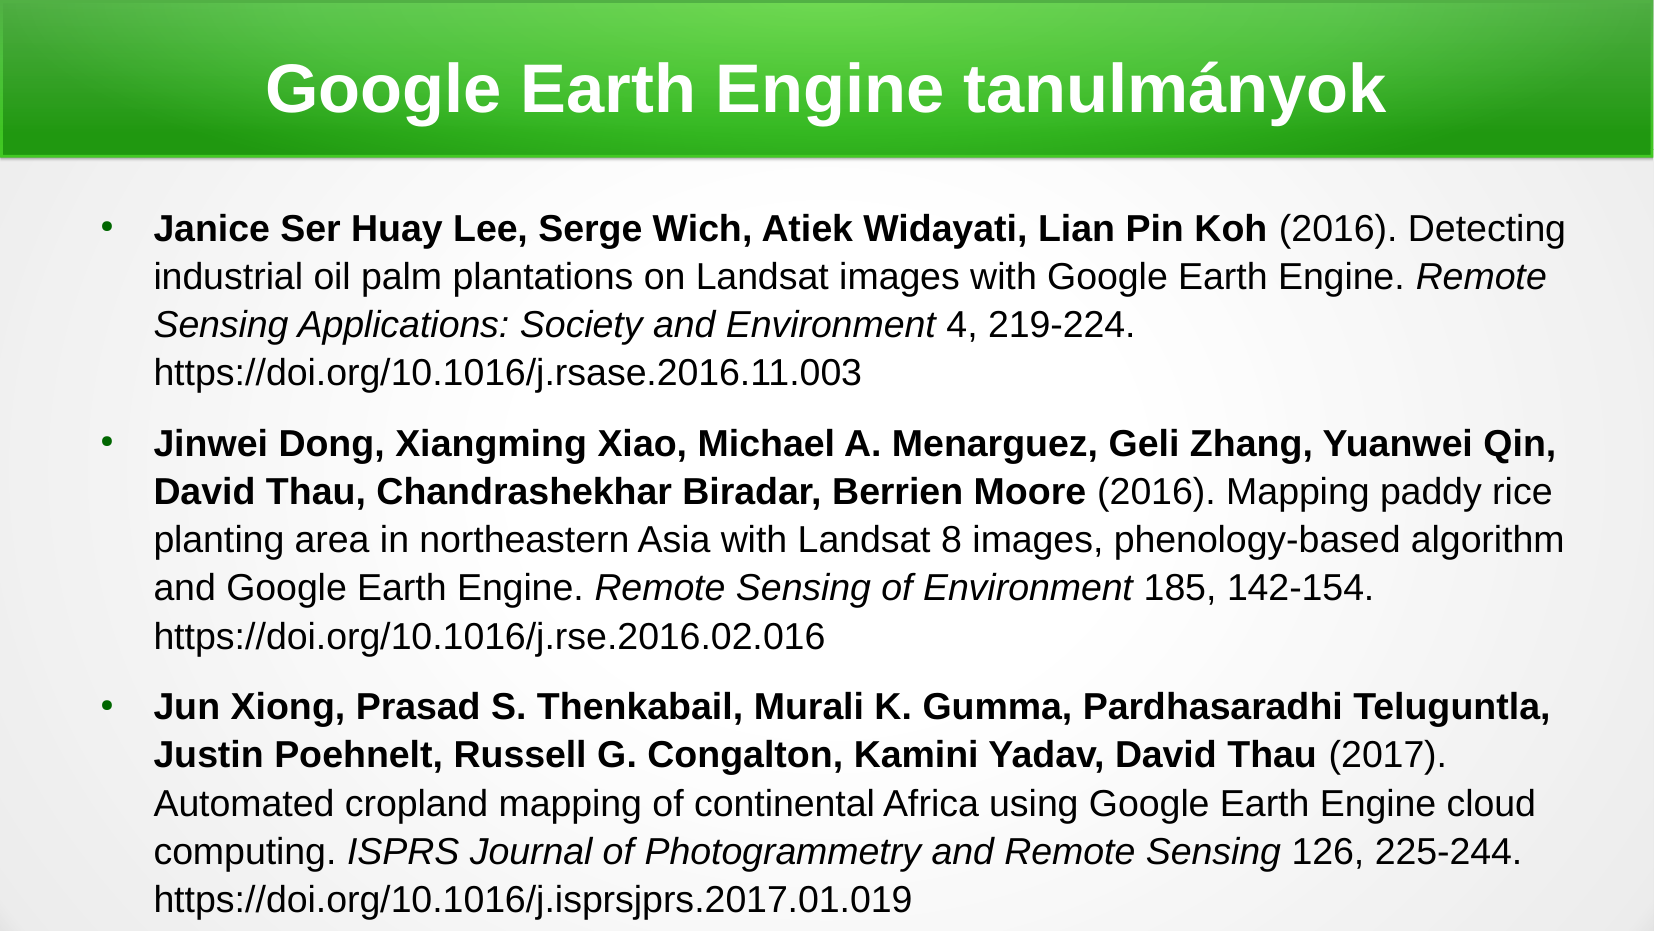

# Google Earth Engine tanulmányok
Janice Ser Huay Lee, Serge Wich, Atiek Widayati, Lian Pin Koh (2016). Detecting industrial oil palm plantations on Landsat images with Google Earth Engine. Remote Sensing Applications: Society and Environment 4, 219-224. https://doi.org/10.1016/j.rsase.2016.11.003
Jinwei Dong, Xiangming Xiao, Michael A. Menarguez, Geli Zhang, Yuanwei Qin, David Thau, Chandrashekhar Biradar, Berrien Moore (2016). Mapping paddy rice planting area in northeastern Asia with Landsat 8 images, phenology-based algorithm and Google Earth Engine. Remote Sensing of Environment 185, 142-154. https://doi.org/10.1016/j.rse.2016.02.016
Jun Xiong, Prasad S. Thenkabail, Murali K. Gumma, Pardhasaradhi Teluguntla, Justin Poehnelt, Russell G. Congalton, Kamini Yadav, David Thau (2017). Automated cropland mapping of continental Africa using Google Earth Engine cloud computing. ISPRS Journal of Photogrammetry and Remote Sensing 126, 225-244. https://doi.org/10.1016/j.isprsjprs.2017.01.019